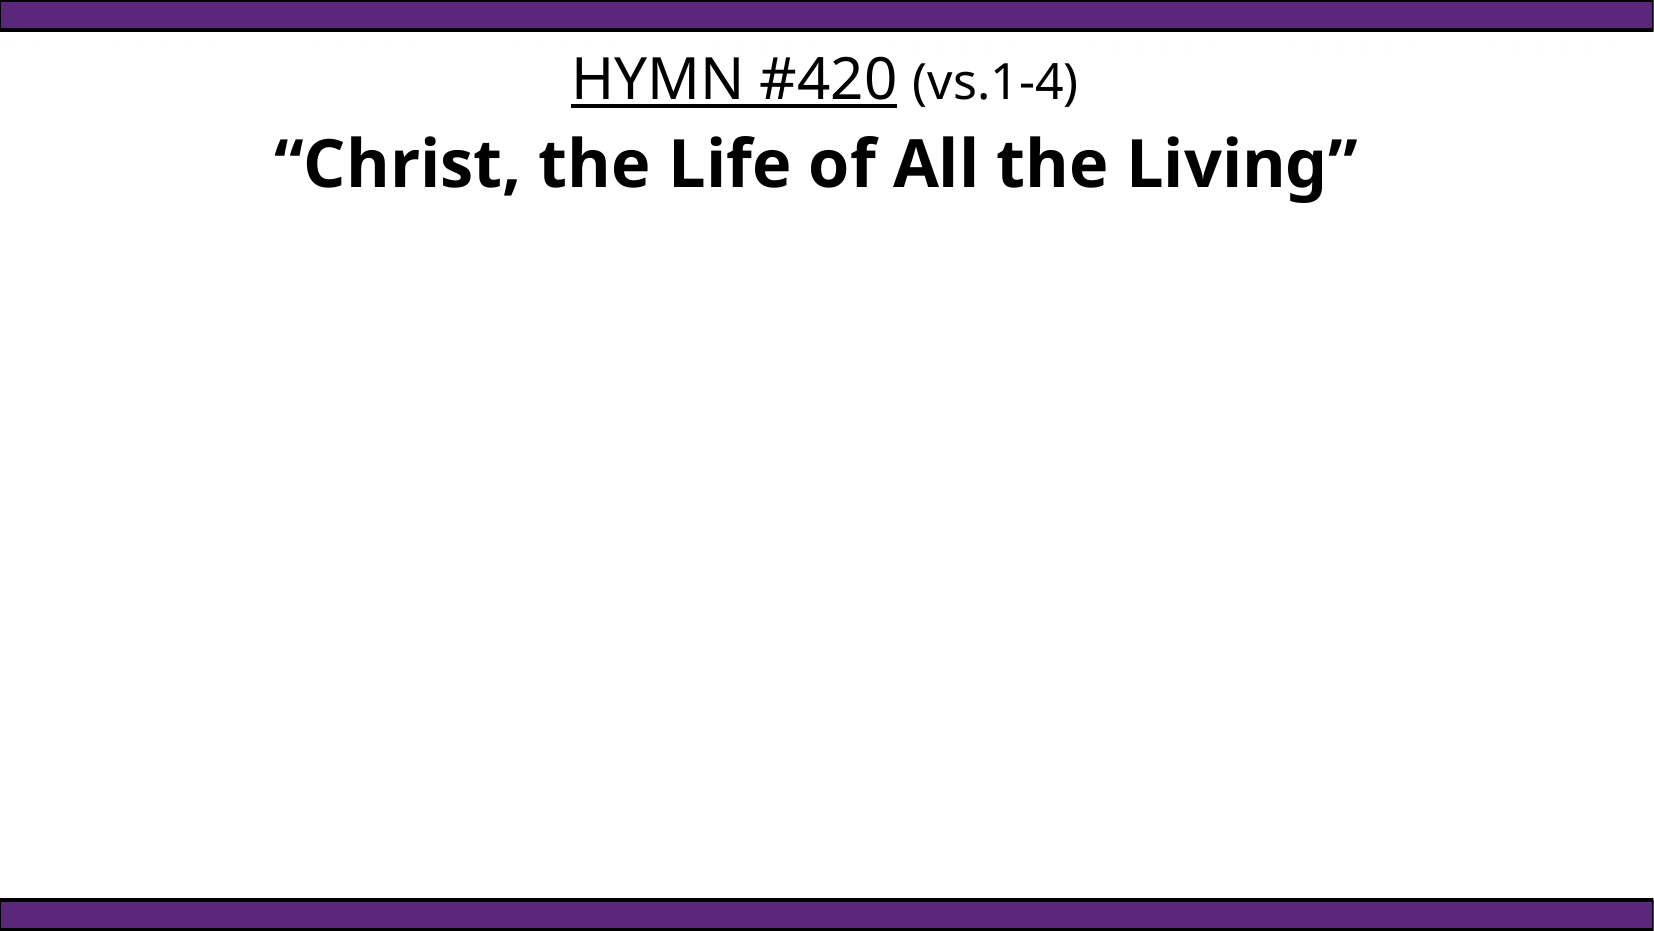

HYMN #420 (vs.1-4)
“Christ, the Life of All the Living”